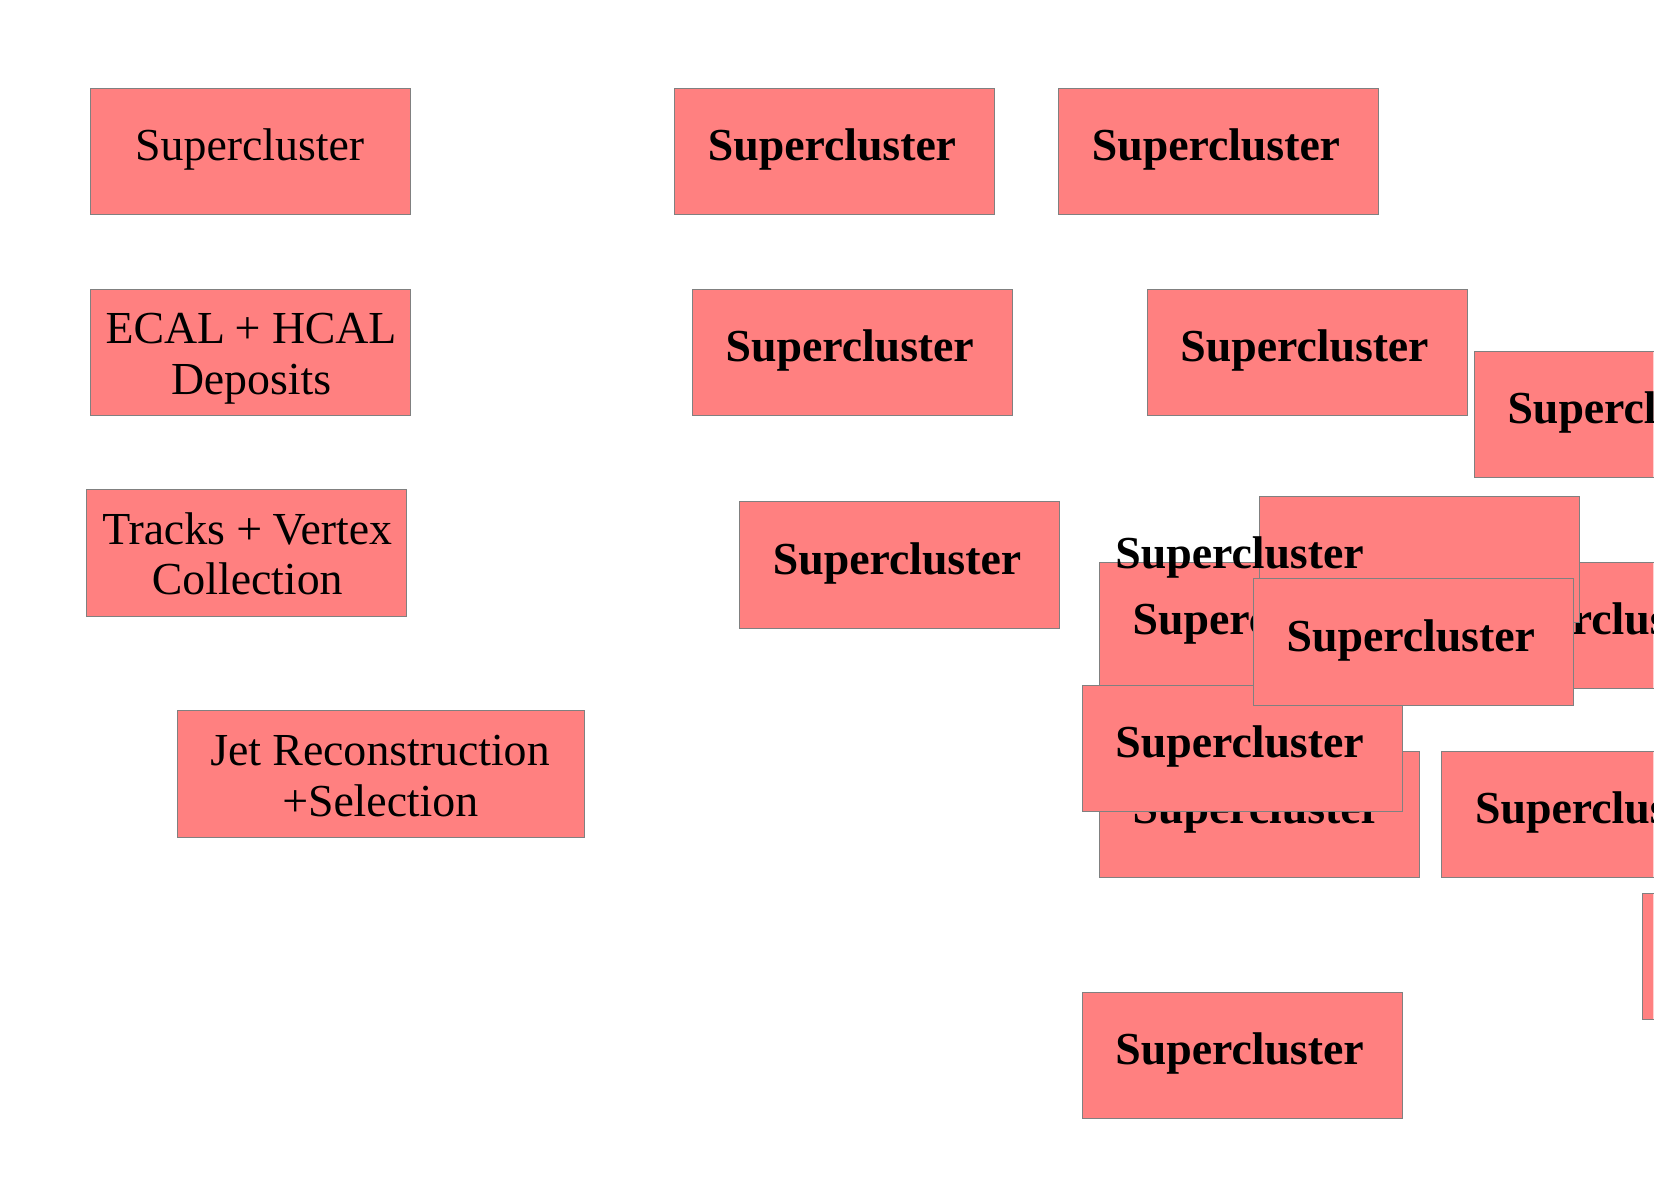

Supercluster
Supercluster
Supercluster
ECAL + HCAL
Deposits
Supercluster
Supercluster
Supercluster
Tracks + Vertex Collection
Supercluster
Supercluster
Supercluster
Supercluster
Supercluster
Supercluster
Jet Reconstruction +Selection
Supercluster
Supercluster
Supercluster
Supercluster